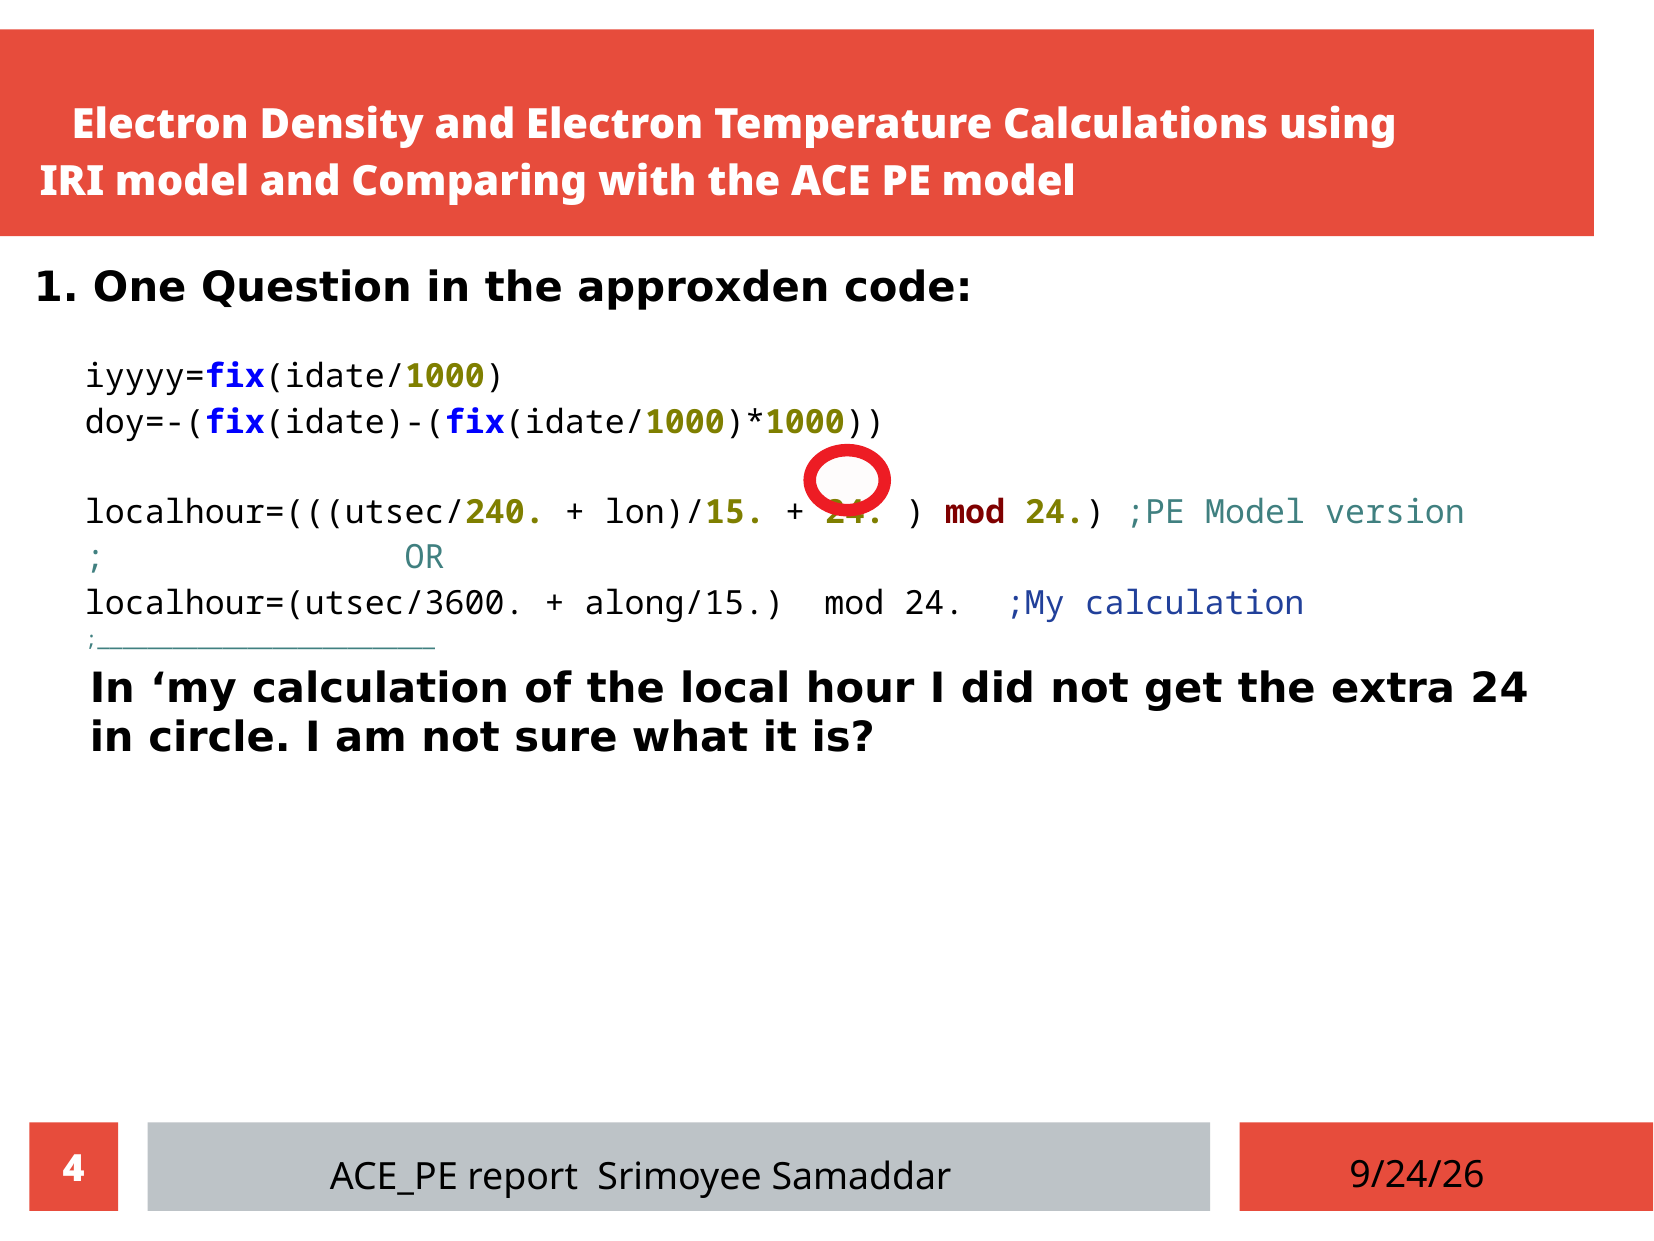

# Electron Density and Electron Temperature Calculations using 		IRI model and Comparing with the ACE PE model
 1. One Question in the approxden code:
iyyyy=fix(idate/1000)
doy=-(fix(idate)-(fix(idate/1000)*1000))
localhour=(((utsec/240. + lon)/15. + 24. ) mod 24.) ;PE Model version
; OR
localhour=(utsec/3600. + along/15.) mod 24. ;My calculation
;___________________________
In ‘my calculation of the local hour I did not get the extra 24 in circle. I am not sure what it is?
4
		ACE_PE report Srimoyee Samaddar